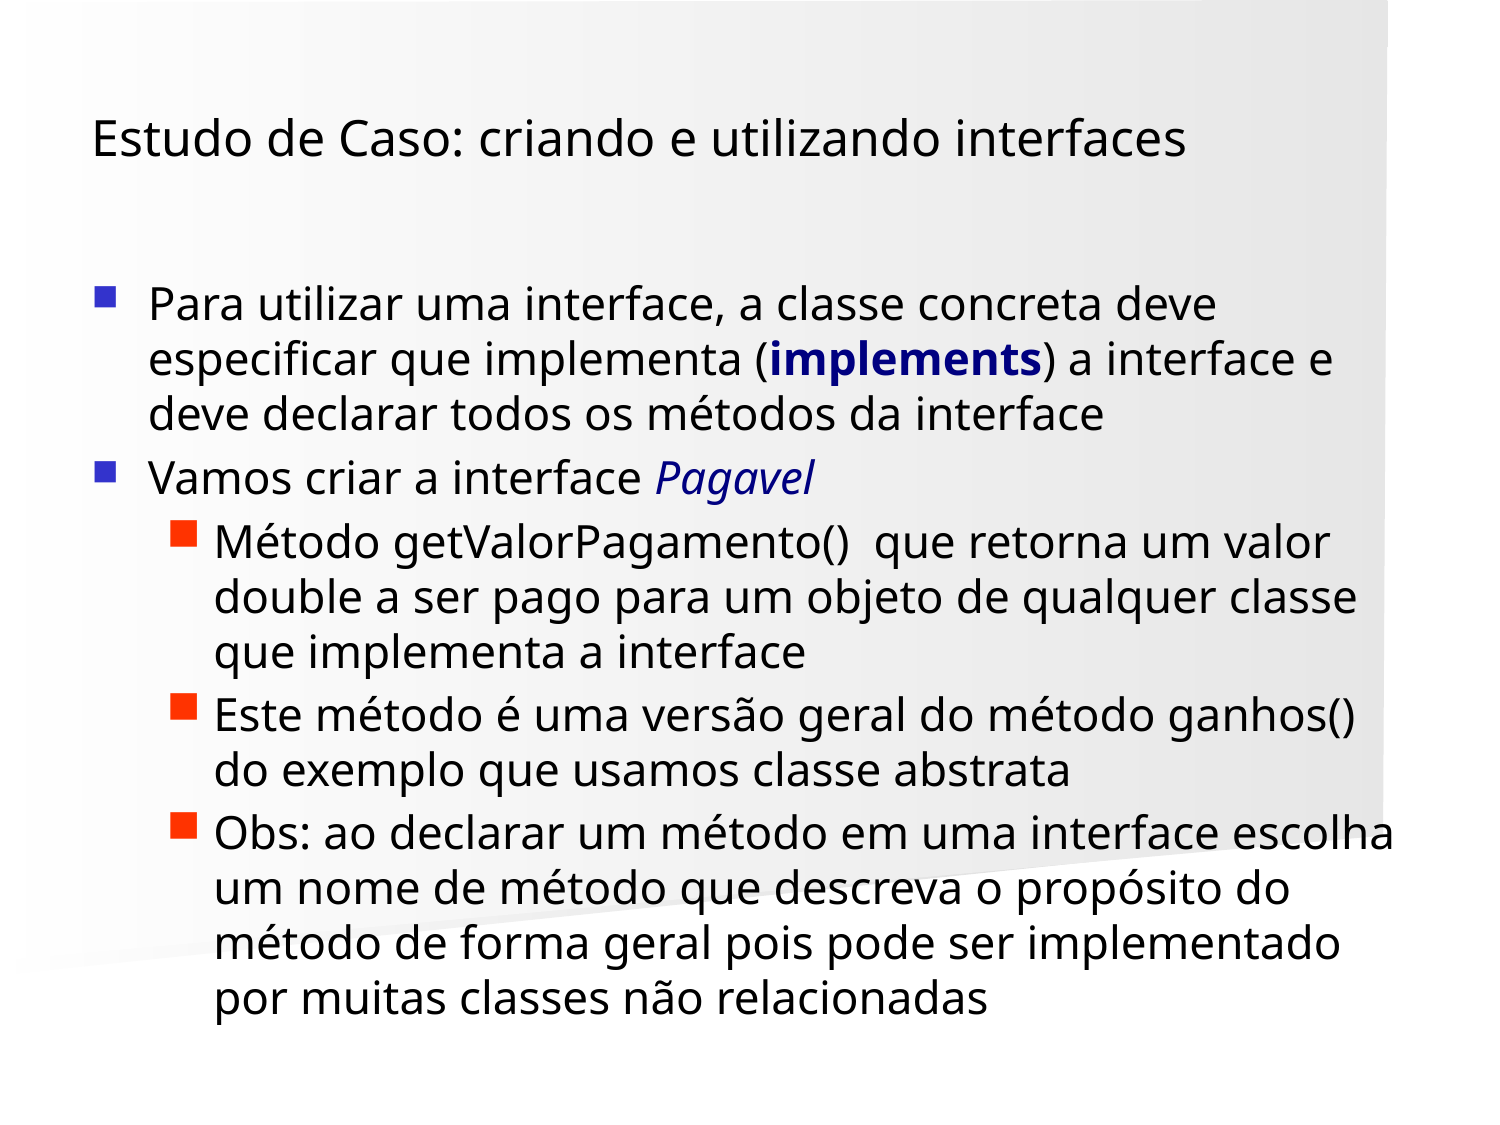

# Estudo de Caso: criando e utilizando interfaces
Para utilizar uma interface, a classe concreta deve especificar que implementa (implements) a interface e deve declarar todos os métodos da interface
Vamos criar a interface Pagavel
Método getValorPagamento() que retorna um valor double a ser pago para um objeto de qualquer classe que implementa a interface
Este método é uma versão geral do método ganhos() do exemplo que usamos classe abstrata
Obs: ao declarar um método em uma interface escolha um nome de método que descreva o propósito do método de forma geral pois pode ser implementado por muitas classes não relacionadas